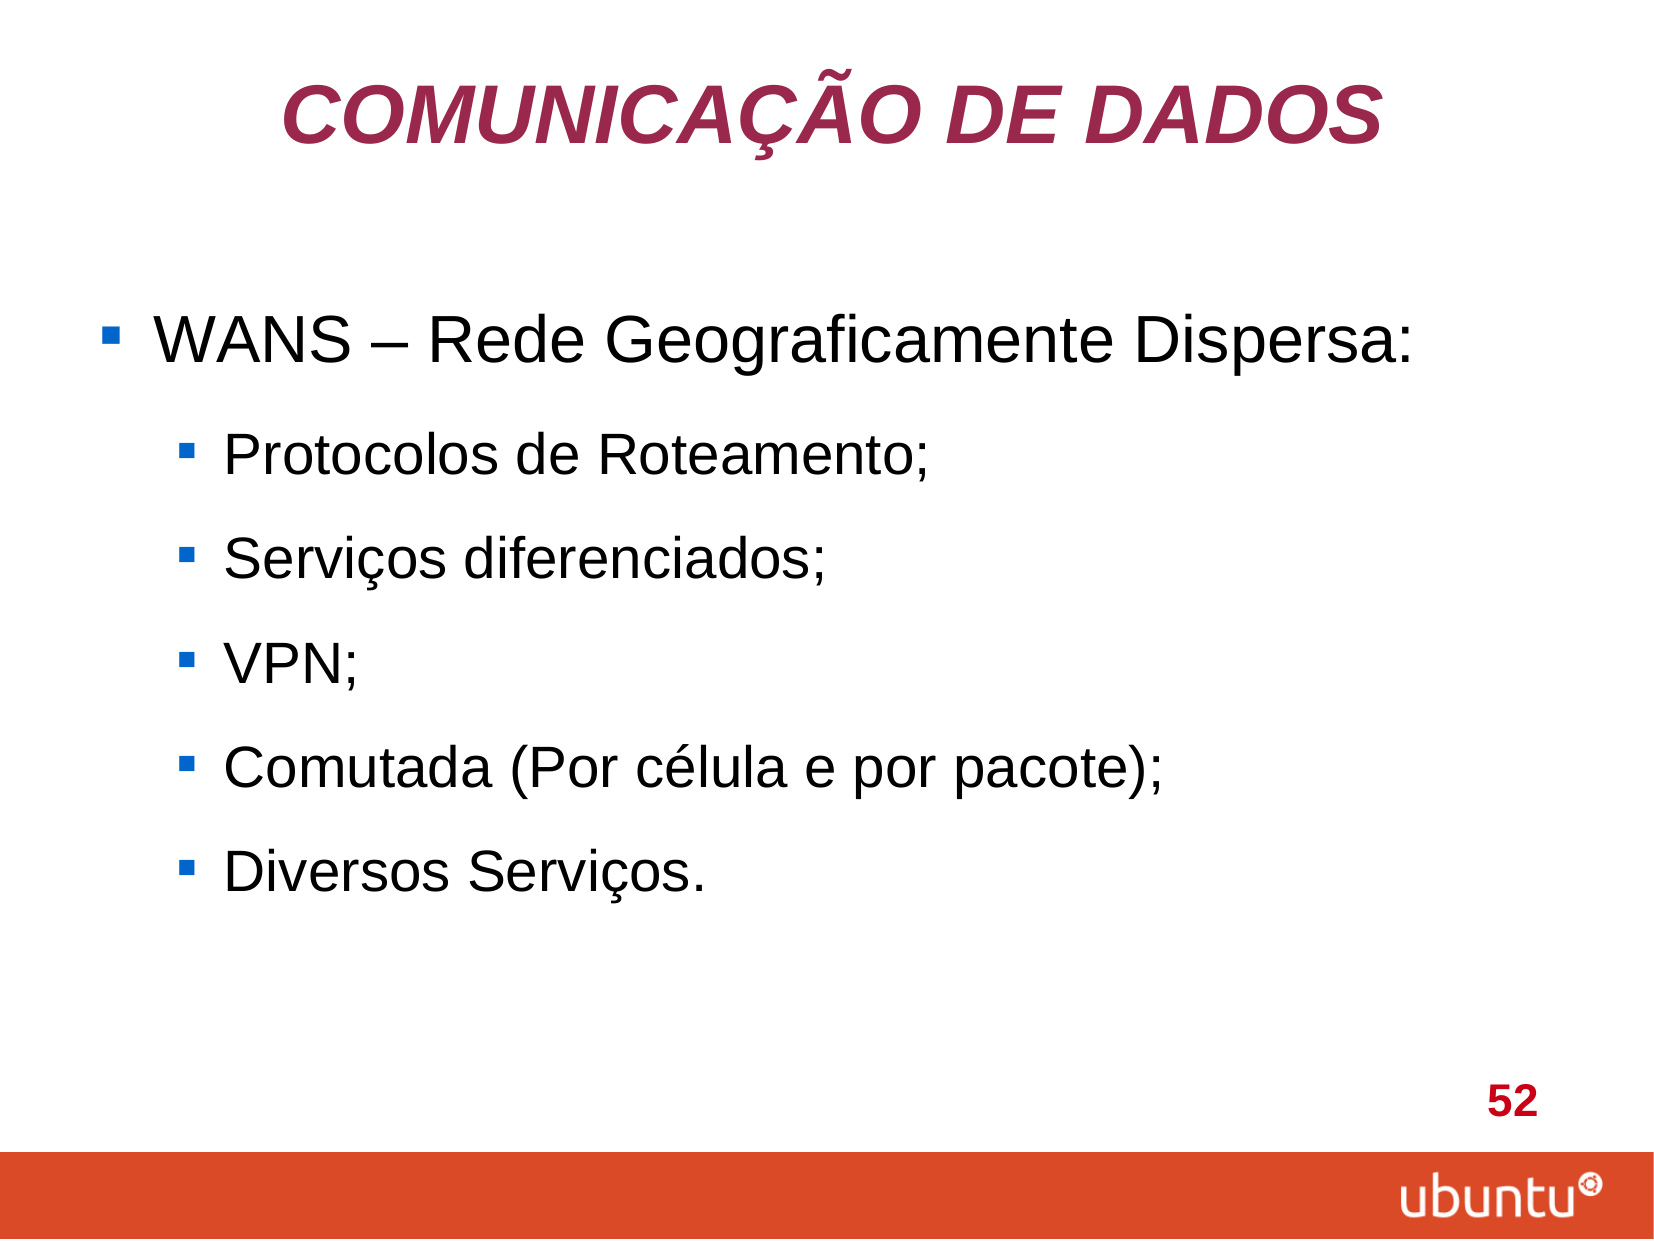

# COMUNICAÇÃO DE DADOS
WANS – Rede Geograficamente Dispersa:
Protocolos de Roteamento;
Serviços diferenciados;
VPN;
Comutada (Por célula e por pacote);
Diversos Serviços.